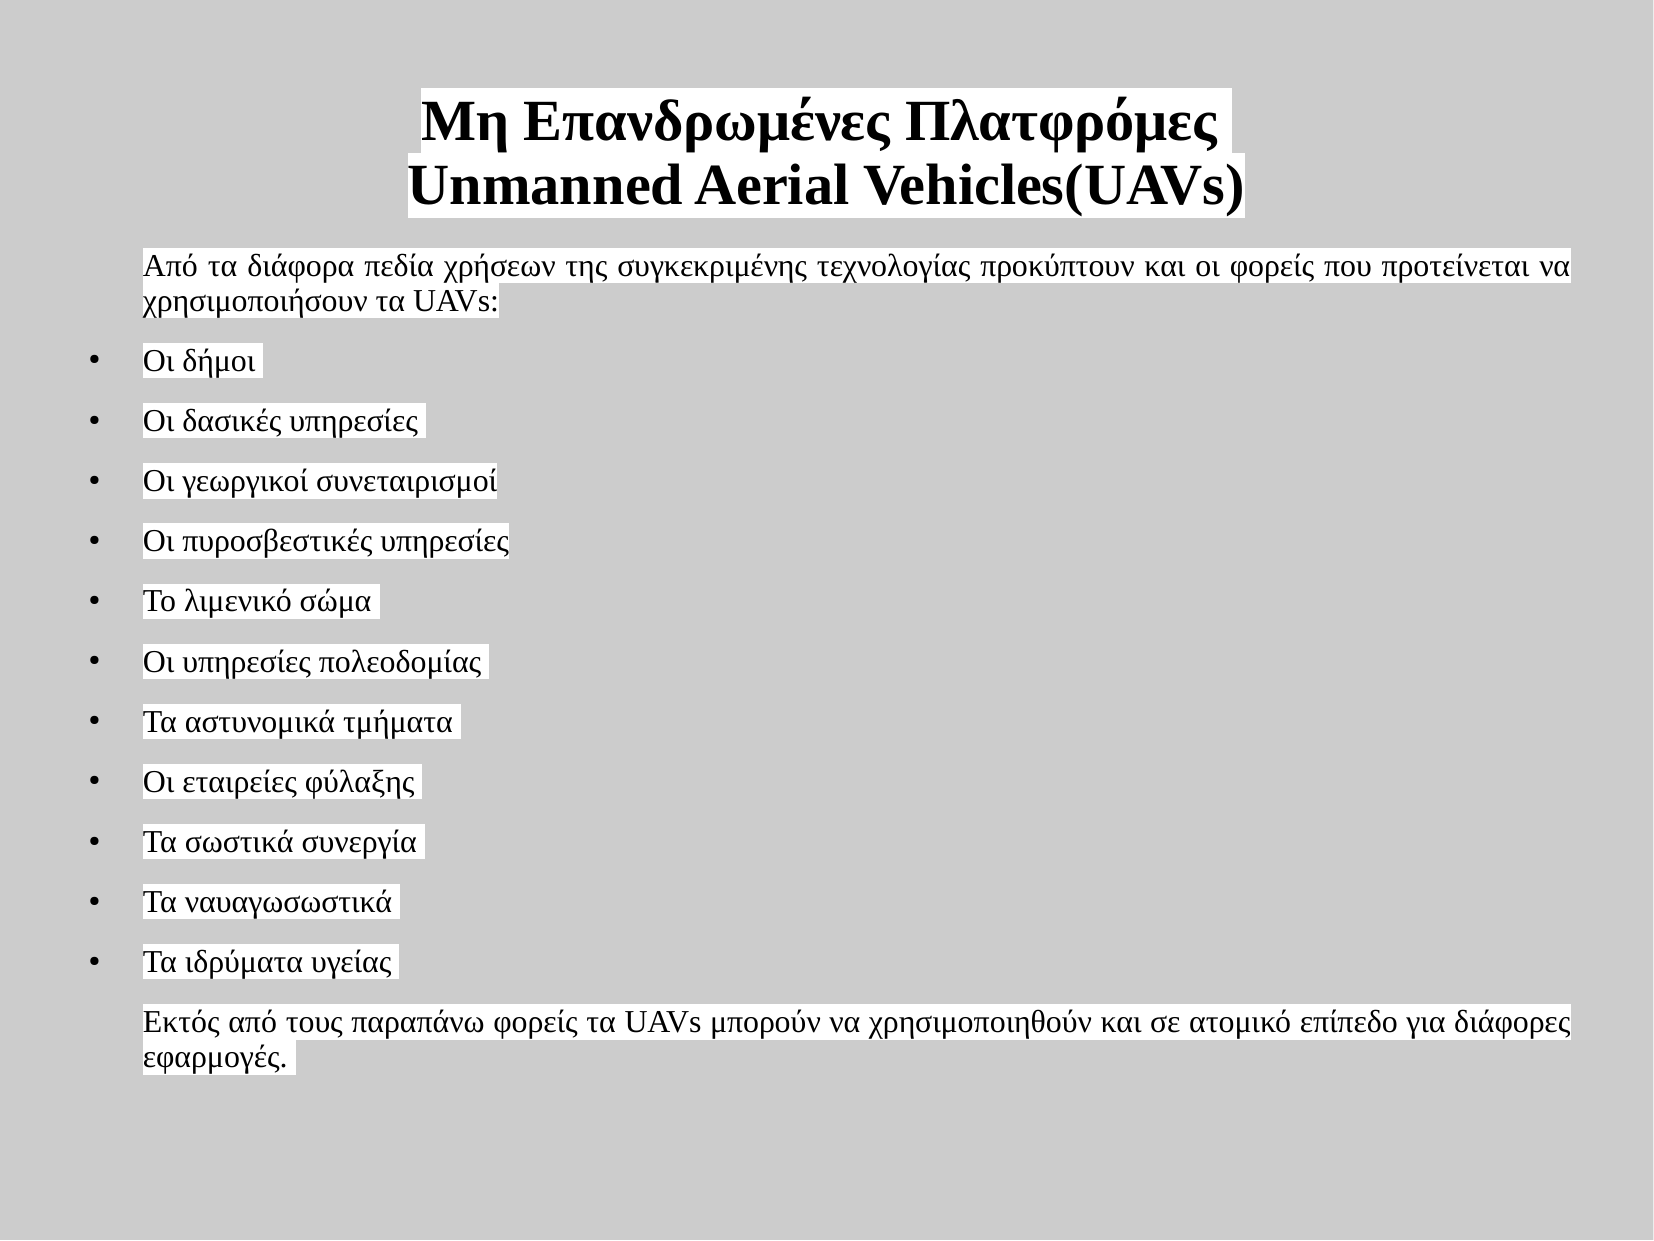

# Μη Επανδρωμένες Πλατφρόμες Unmanned Aerial Vehicles(UAVs)
Από τα διάφορα πεδία χρήσεων της συγκεκριμένης τεχνολογίας προκύπτουν και οι φορείς που προτείνεται να χρησιμοποιήσουν τα UAVs:
Οι δήμοι
Οι δασικές υπηρεσίες
Οι γεωργικοί συνεταιρισμοί
Οι πυροσβεστικές υπηρεσίες
Το λιμενικό σώμα
Οι υπηρεσίες πολεοδομίας
Τα αστυνομικά τμήματα
Οι εταιρείες φύλαξης
Τα σωστικά συνεργία
Τα ναυαγωσωστικά
Τα ιδρύματα υγείας
Εκτός από τους παραπάνω φορείς τα UAVs μπορούν να χρησιμοποιηθούν και σε ατομικό επίπεδο για διάφορες εφαρμογές.